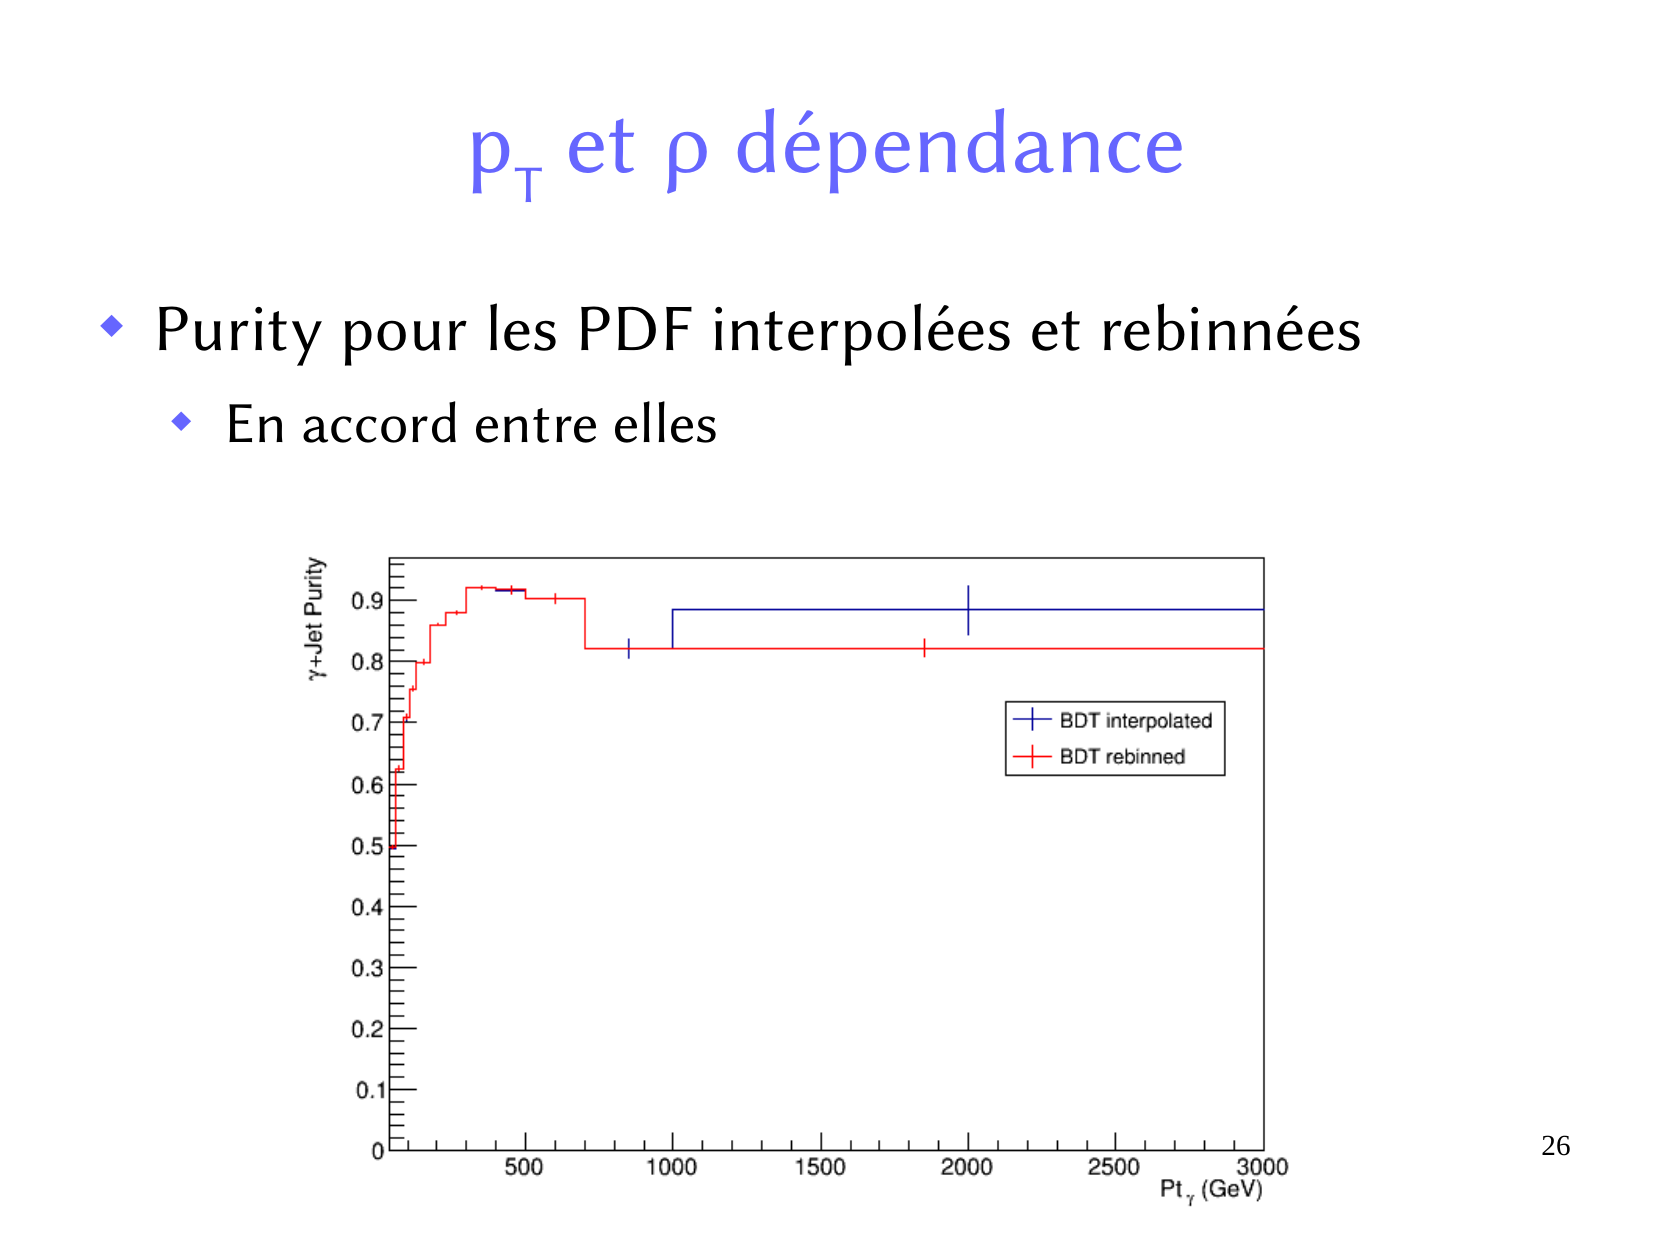

pT et ρ dépendance
# Purity pour les PDF interpolées et rebinnées
En accord entre elles
26